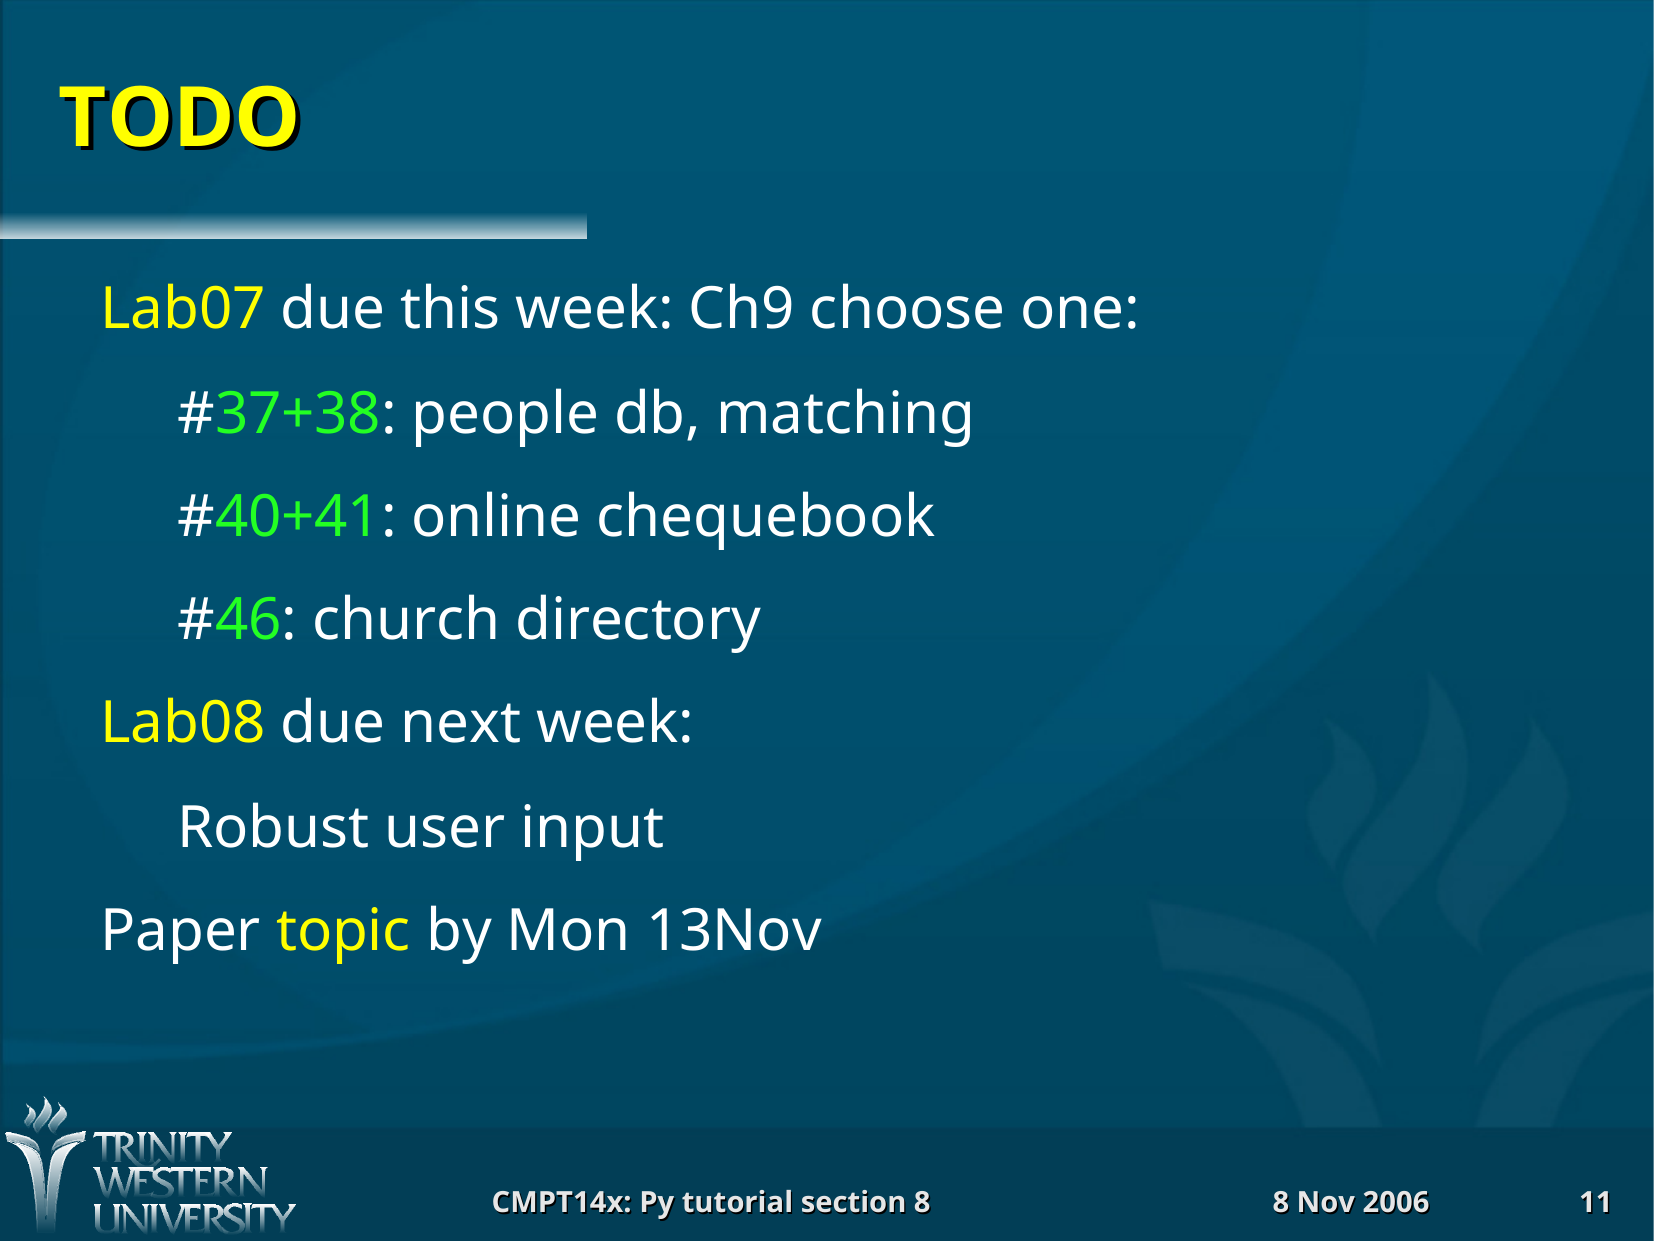

# TODO
Lab07 due this week: Ch9 choose one:
#37+38: people db, matching
#40+41: online chequebook
#46: church directory
Lab08 due next week:
Robust user input
Paper topic by Mon 13Nov
CMPT14x: Py tutorial section 8
8 Nov 2006
11